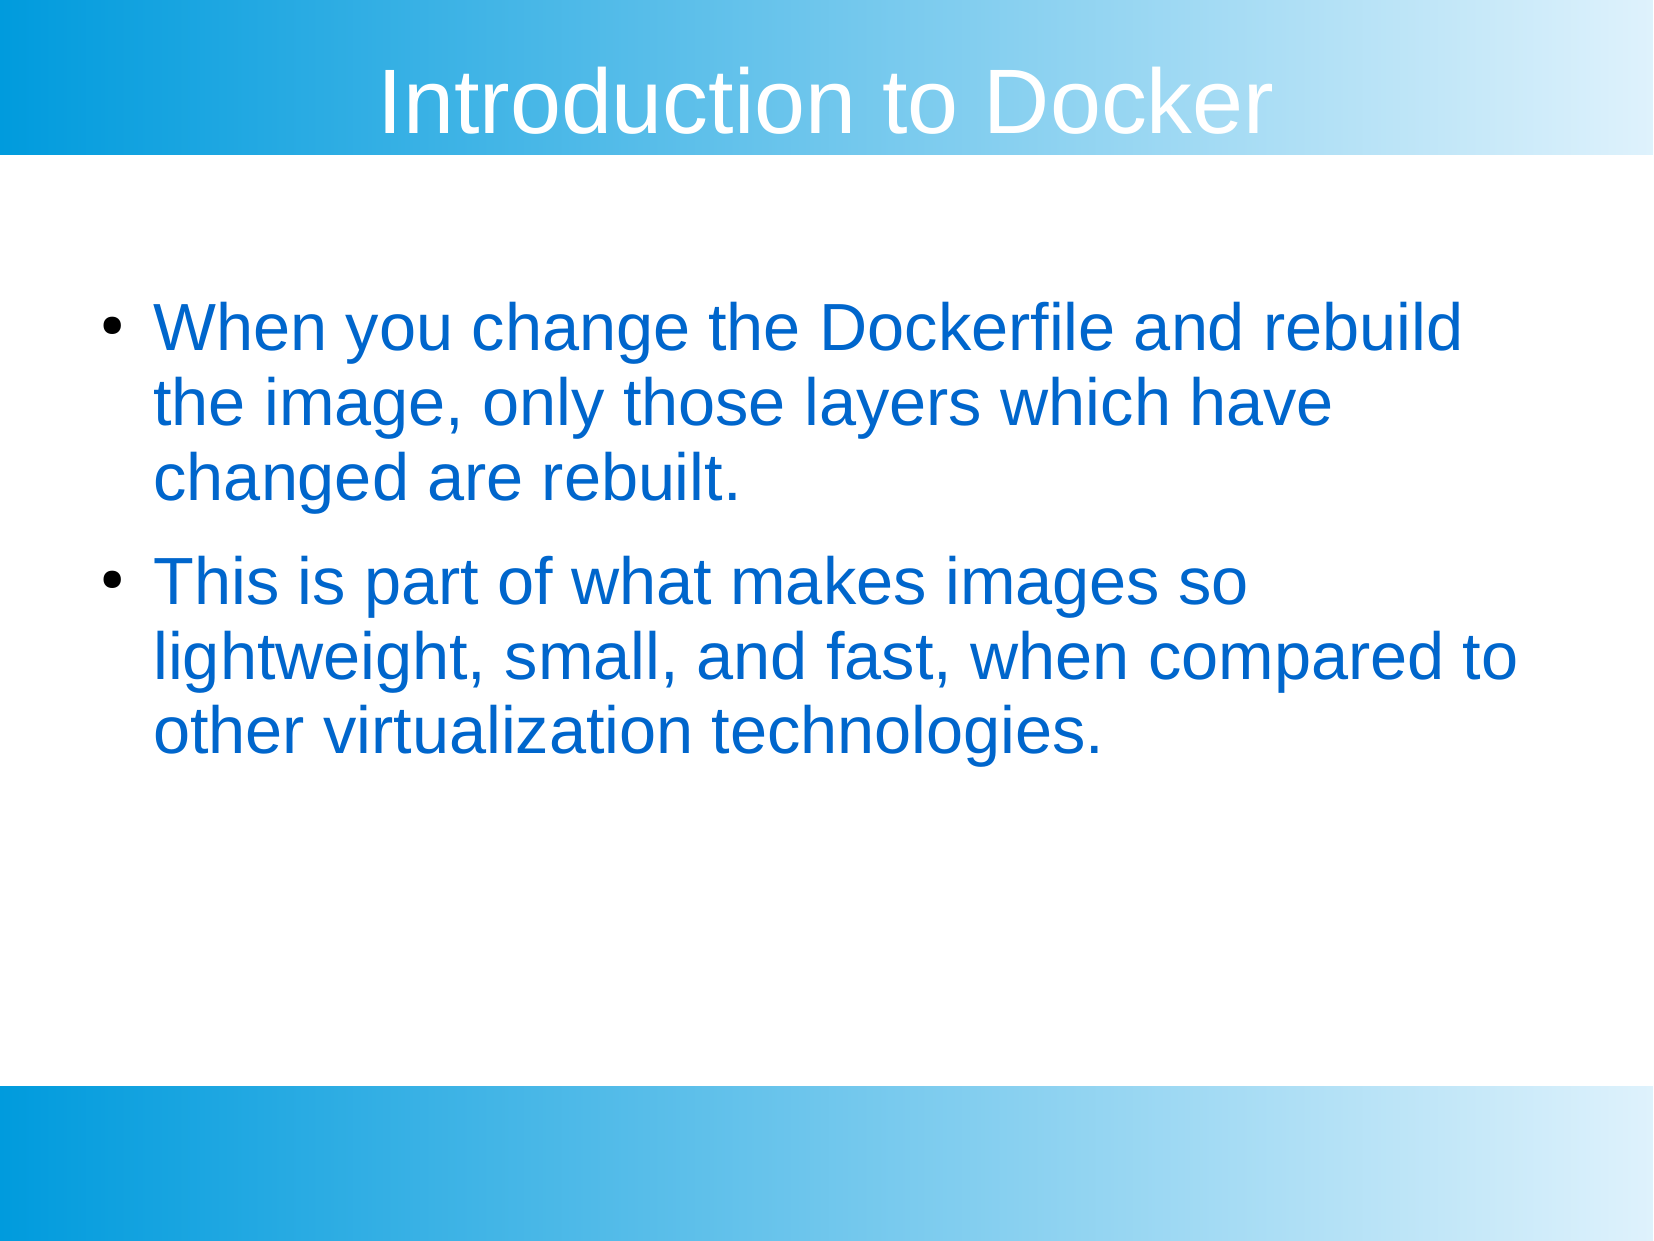

# Introduction to Docker
When you change the Dockerfile and rebuild the image, only those layers which have changed are rebuilt.
This is part of what makes images so lightweight, small, and fast, when compared to other virtualization technologies.